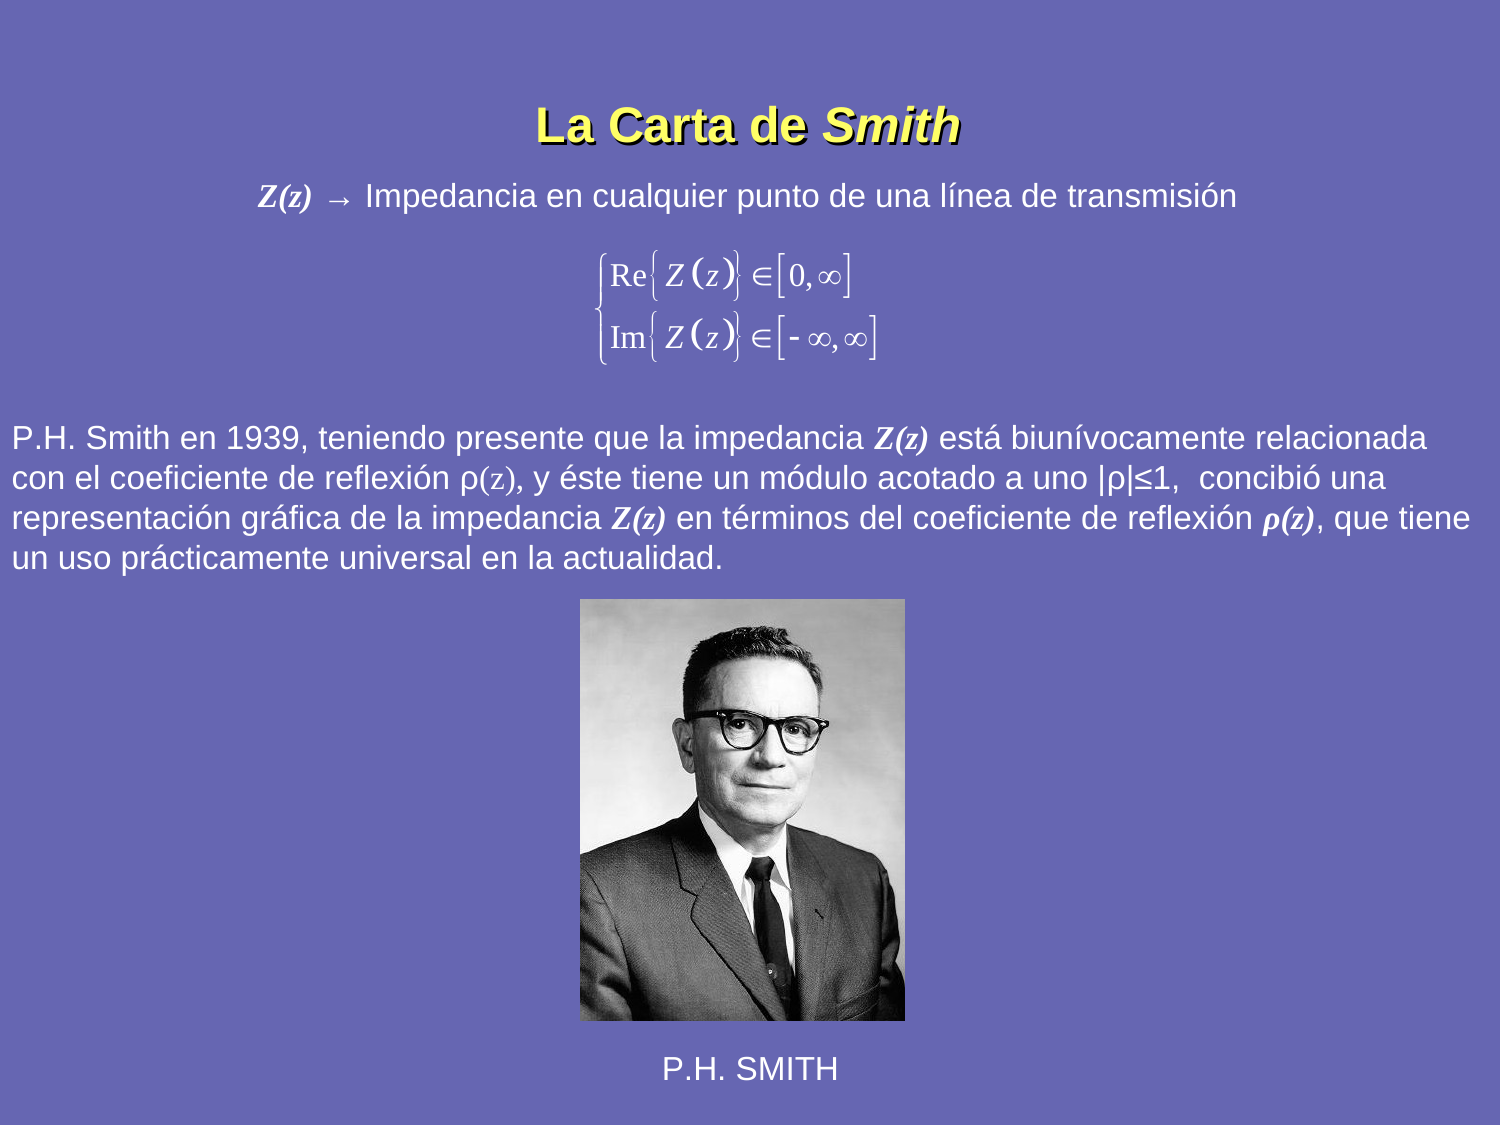

La Carta de Smith
Z(z) → Impedancia en cualquier punto de una línea de transmisión
P.H. Smith en 1939, teniendo presente que la impedancia Z(z) está biunívocamente relacionada con el coeficiente de reflexión ρ(z), y éste tiene un módulo acotado a uno |ρ|≤1, concibió una representación gráfica de la impedancia Z(z) en términos del coeficiente de reflexión ρ(z), que tiene un uso prácticamente universal en la actualidad.
P.H. SMITH